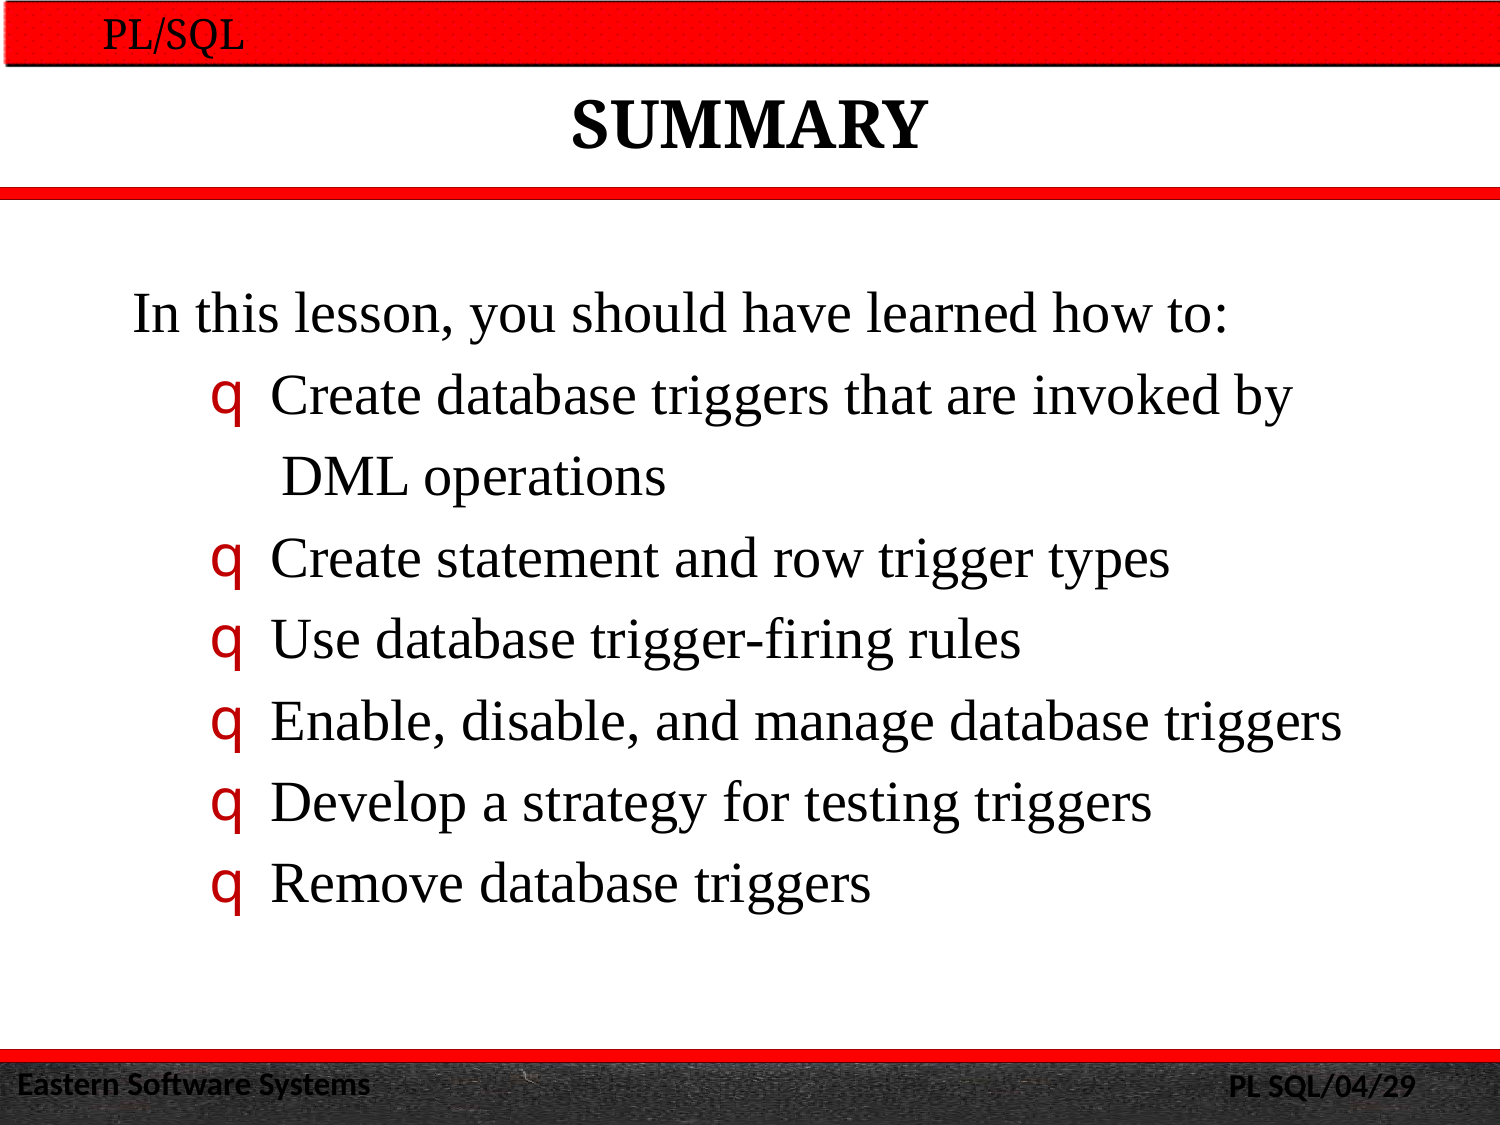

PL/SQL
SUMMARY
In this lesson, you should have learned how to:
 Create database triggers that are invoked by
 DML operations
 Create statement and row trigger types
 Use database trigger-firing rules
 Enable, disable, and manage database triggers
 Develop a strategy for testing triggers
 Remove database triggers
Eastern Software Systems
				 PL SQL/04/29